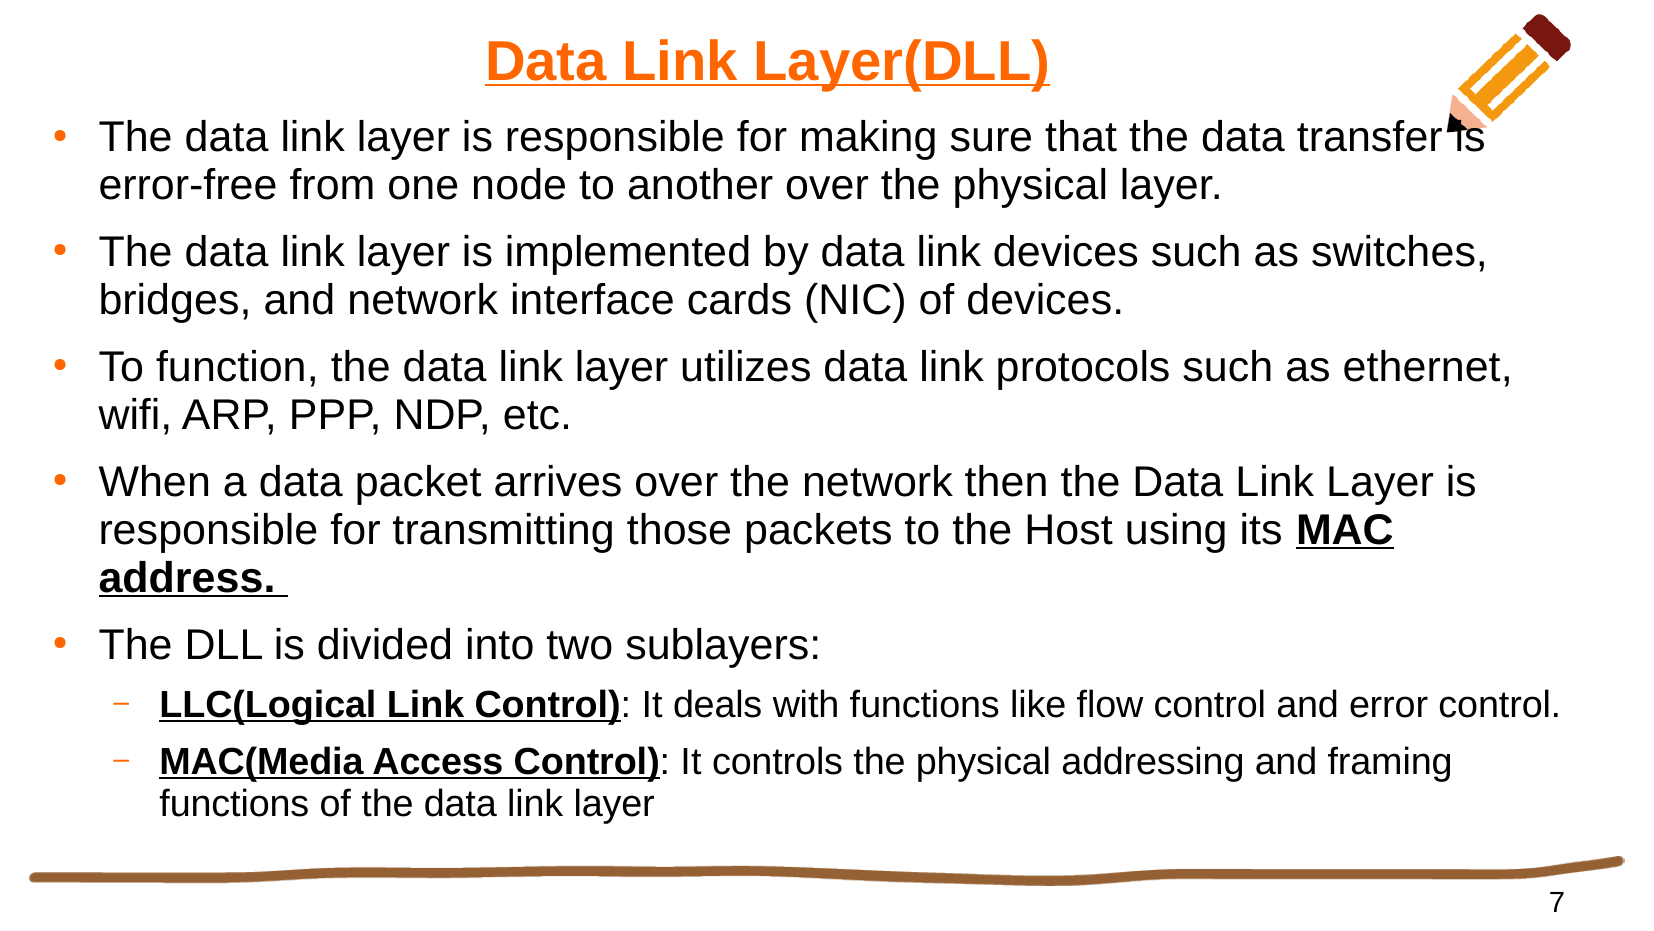

# Data Link Layer(DLL)
The data link layer is responsible for making sure that the data transfer is error-free from one node to another over the physical layer.
The data link layer is implemented by data link devices such as switches, bridges, and network interface cards (NIC) of devices.
To function, the data link layer utilizes data link protocols such as ethernet, wifi, ARP, PPP, NDP, etc.
When a data packet arrives over the network then the Data Link Layer is responsible for transmitting those packets to the Host using its MAC address.
The DLL is divided into two sublayers:
LLC(Logical Link Control): It deals with functions like flow control and error control.
MAC(Media Access Control): It controls the physical addressing and framing functions of the data link layer
7